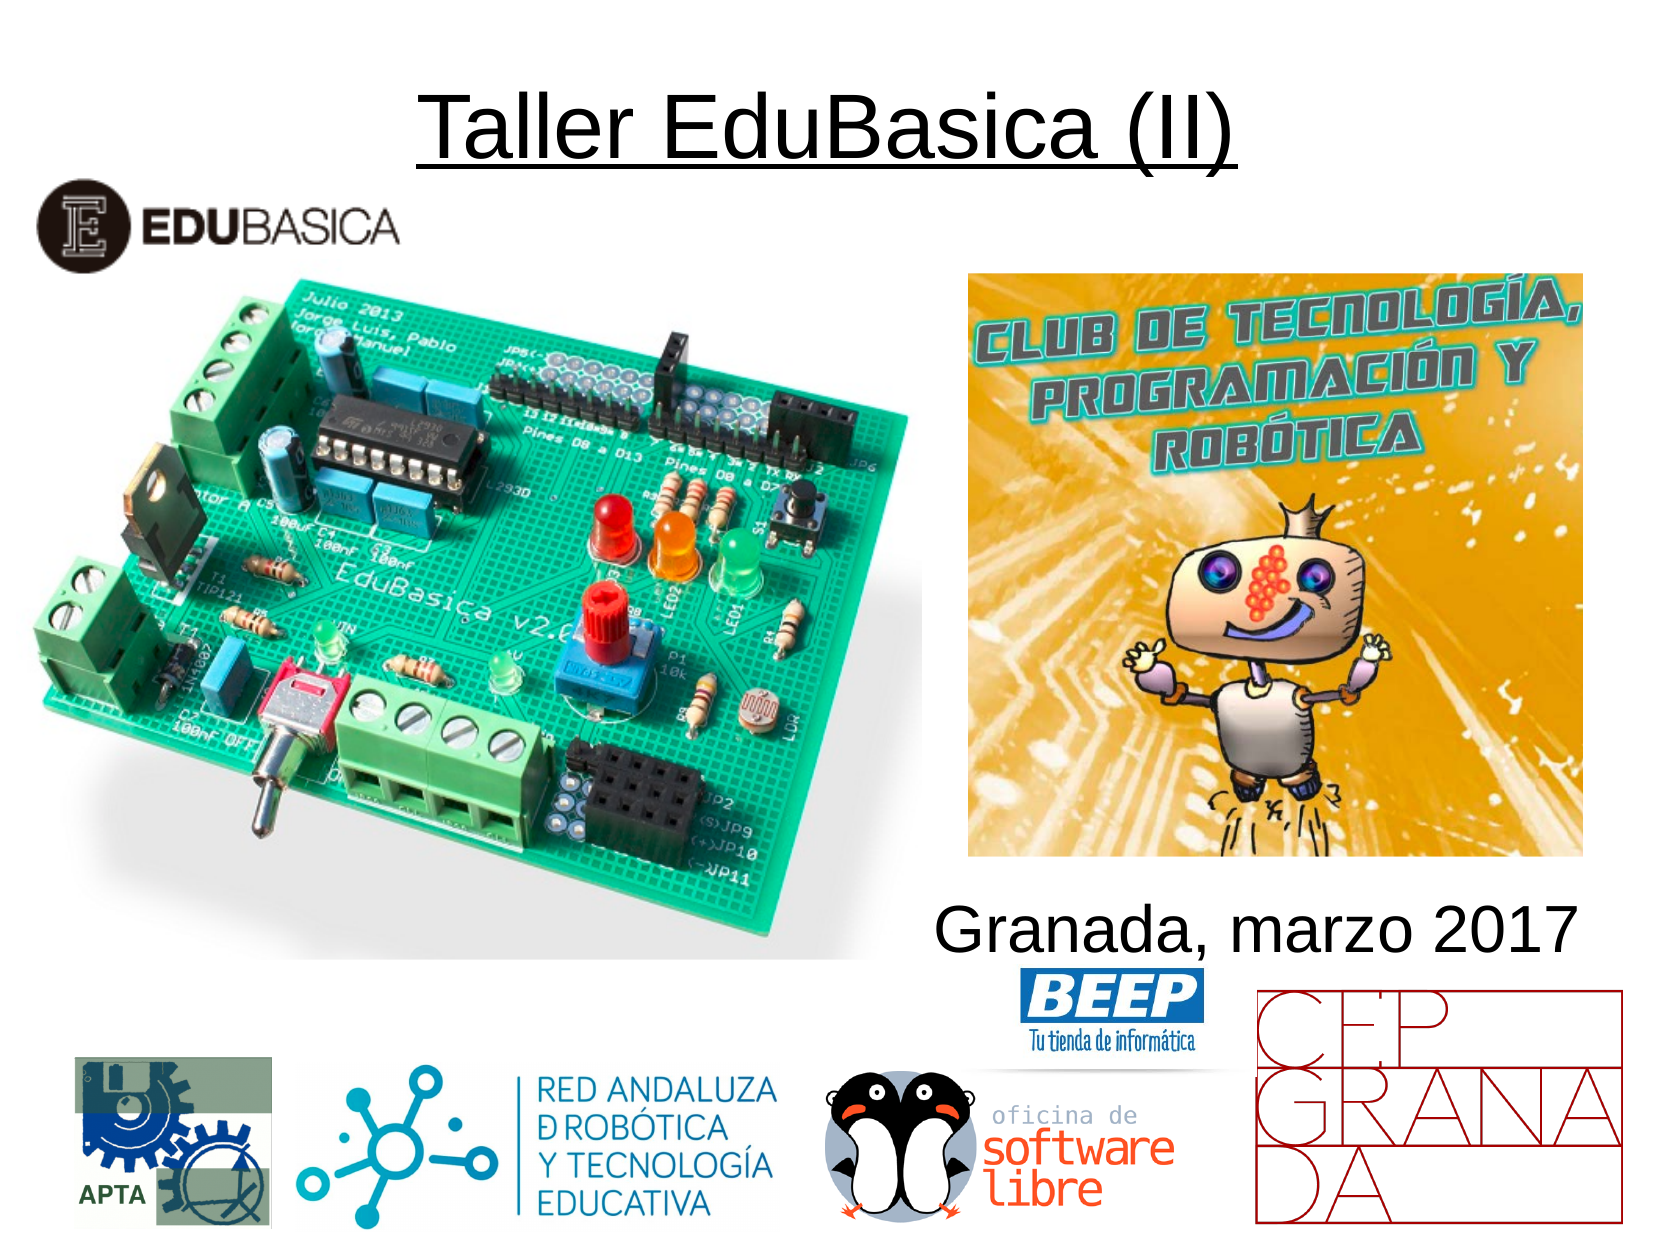

# Taller EduBasica (II)
Granada, marzo 2017